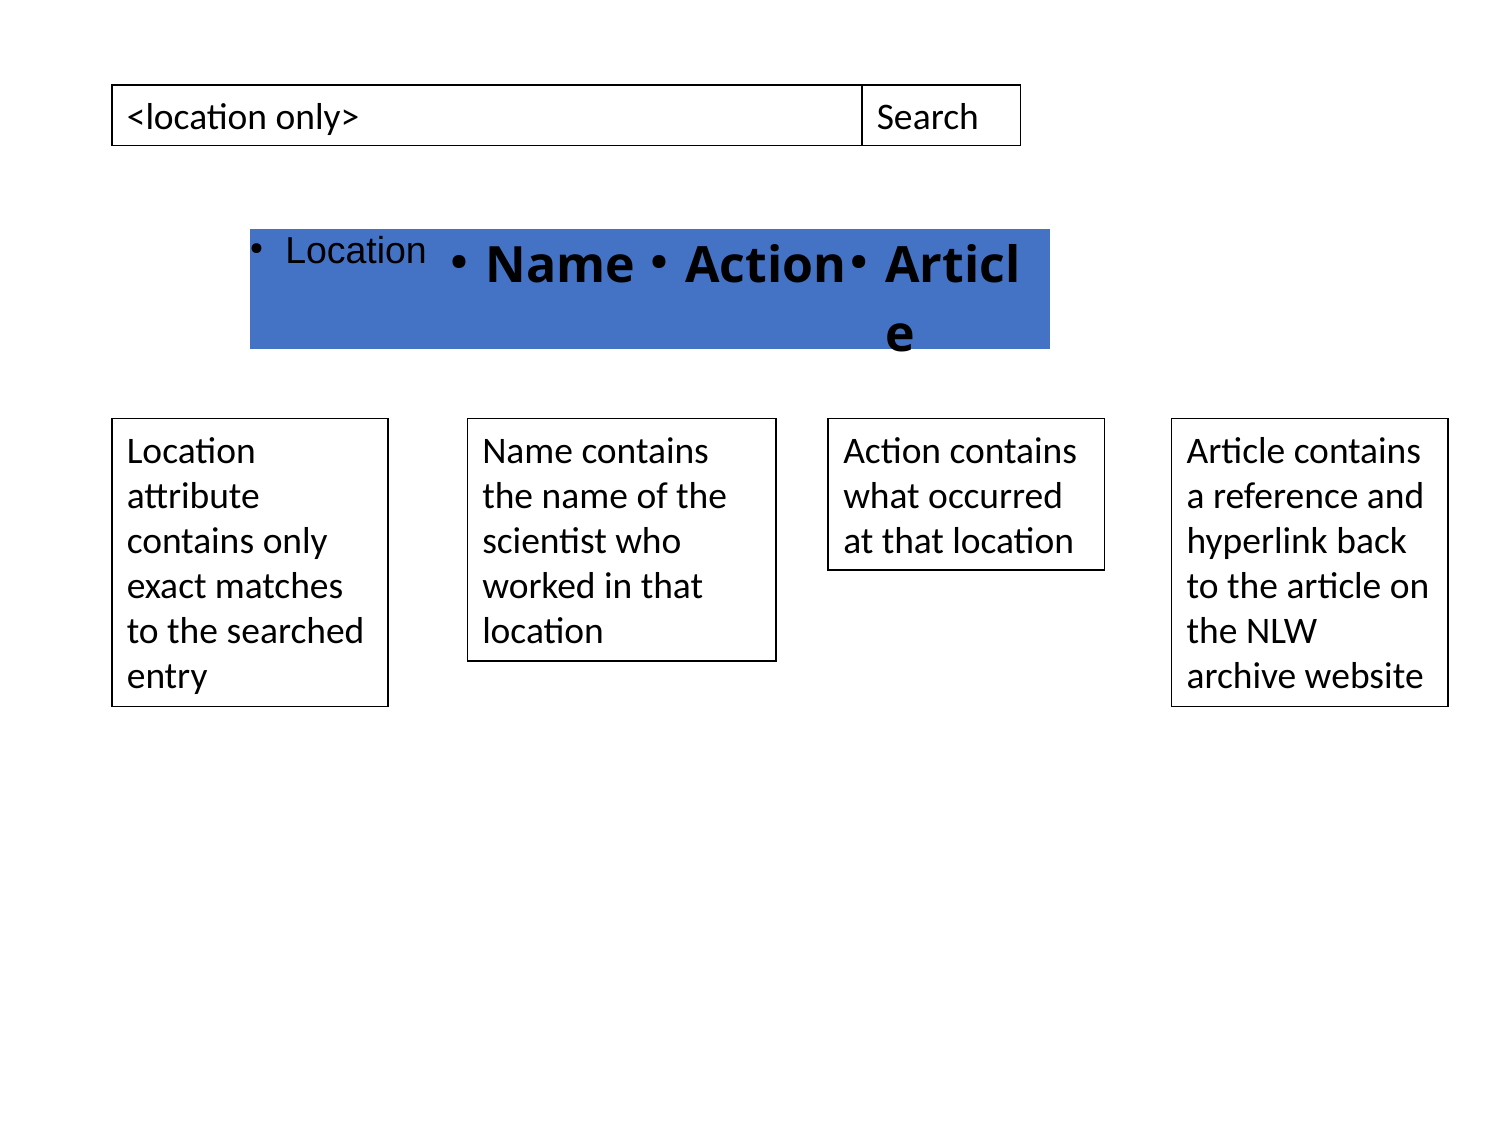

<location only>
Search
| Location | Name | Action | Article |
| --- | --- | --- | --- |
Location attribute contains only exact matches to the searched entry
Name contains the name of the scientist who worked in that location
Action contains what occurred at that location
Article contains a reference and hyperlink back to the article on the NLW archive website